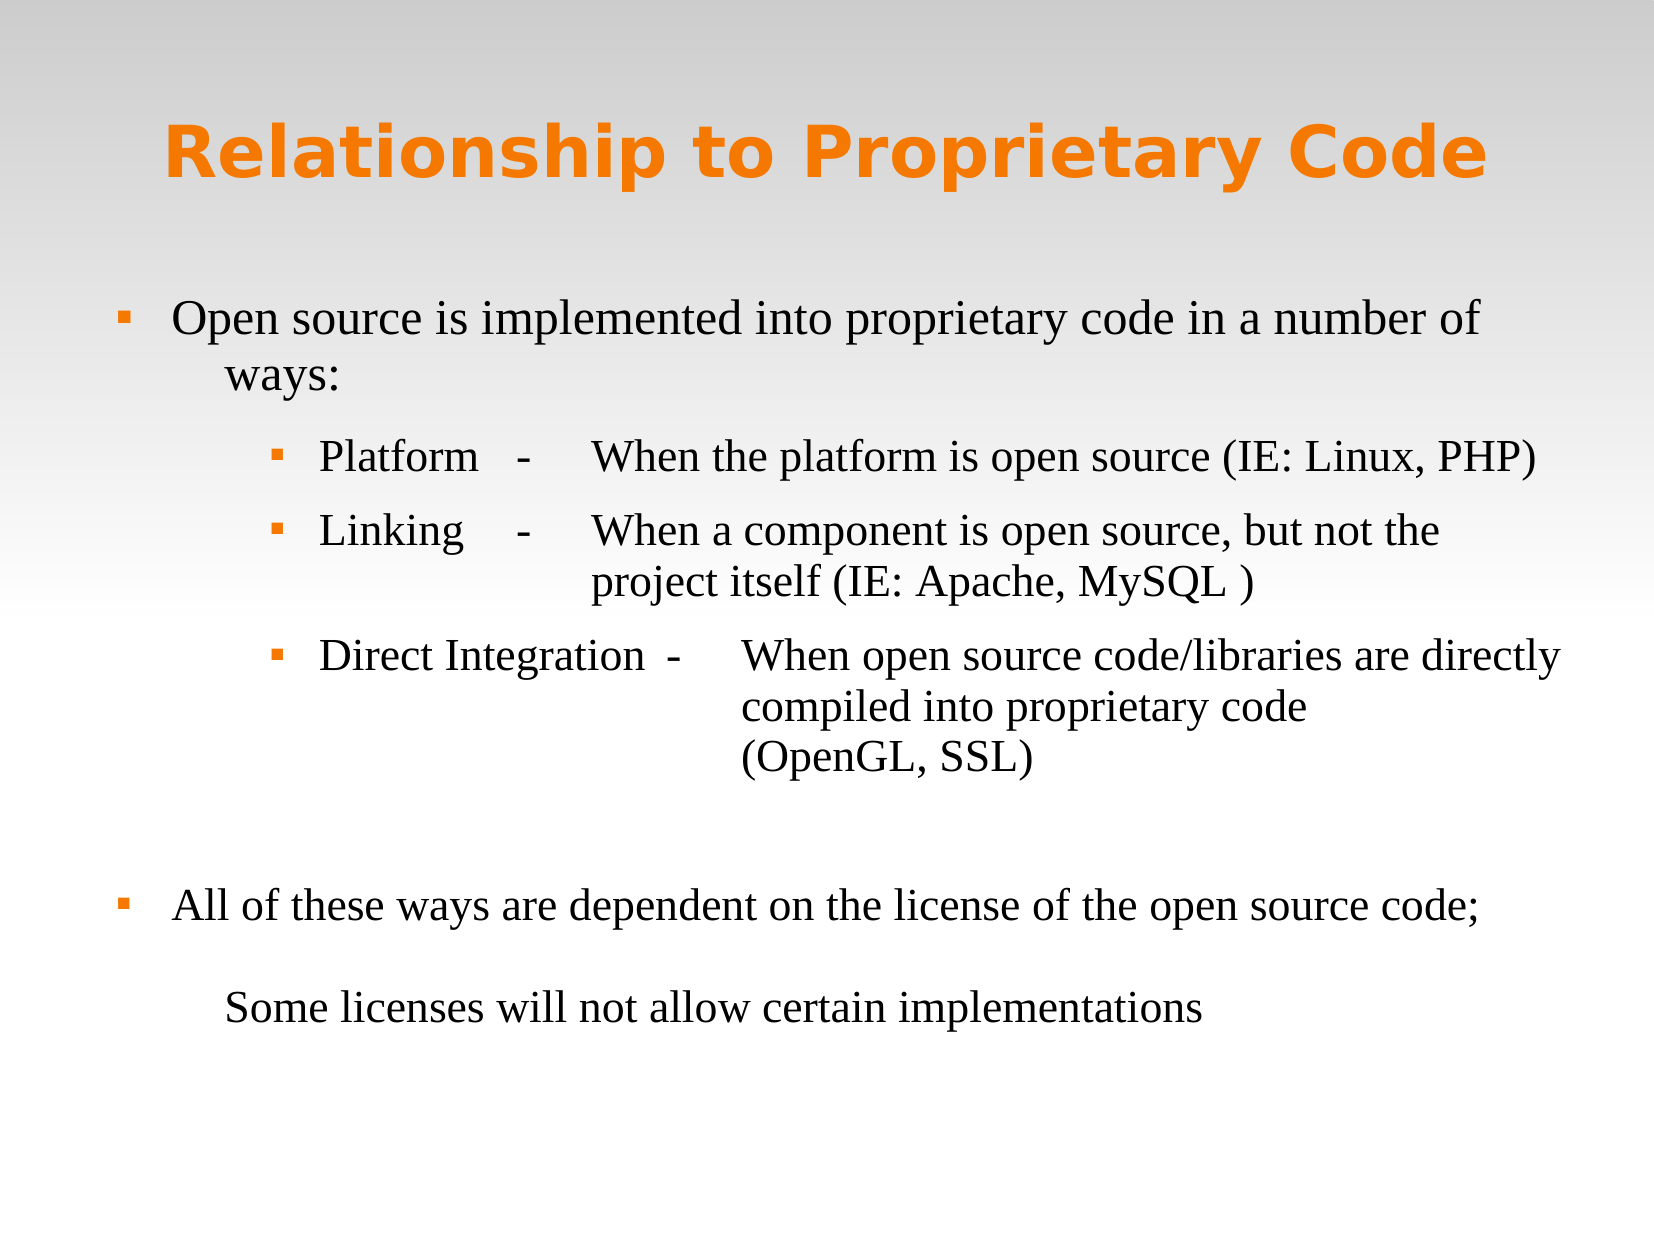

# Relationship to Proprietary Code
Open source is implemented into proprietary code in a number of ways:
Platform	-	When the platform is open source (IE: Linux, PHP)
Linking	-	When a component is open source, but not the 					project itself (IE: Apache, MySQL )
Direct Integration	-	When open source code/libraries are directly 					compiled into proprietary code
					(OpenGL, SSL)
All of these ways are dependent on the license of the open source code;
Some licenses will not allow certain implementations